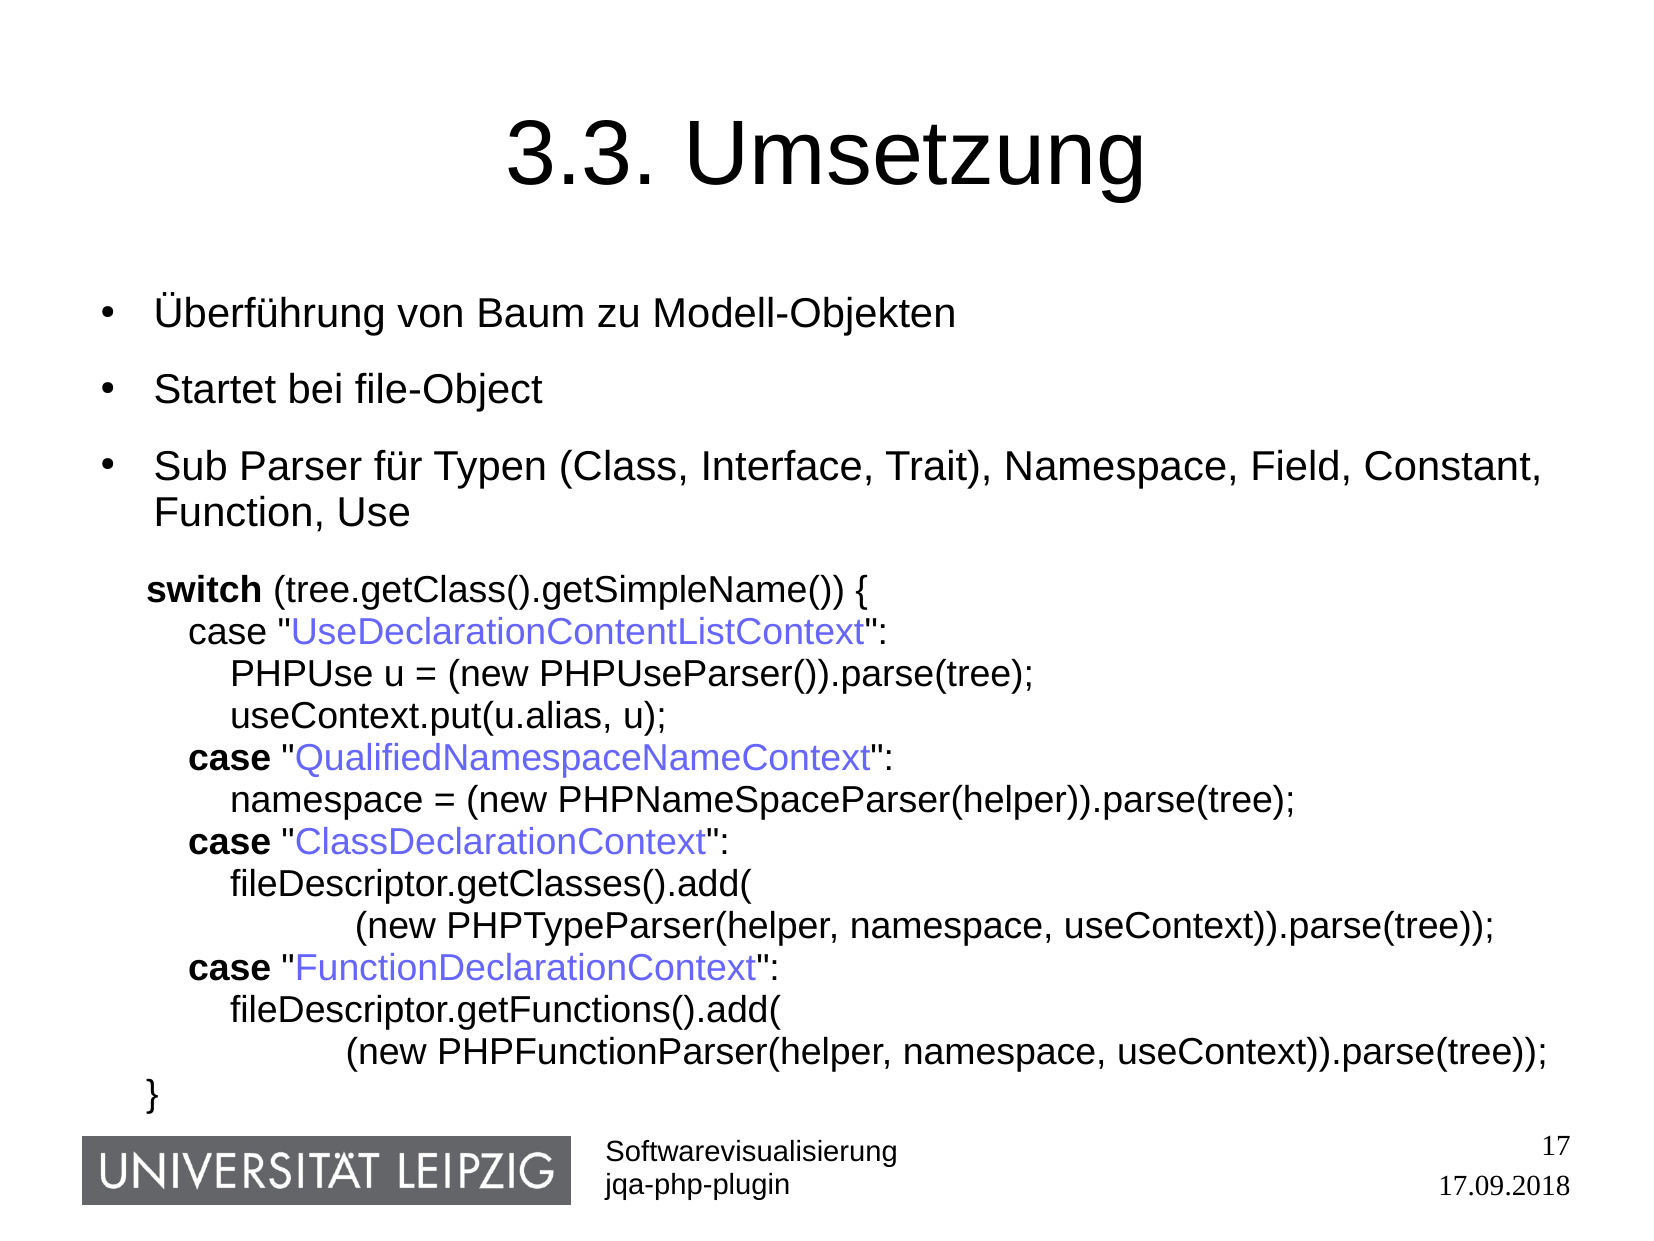

# 3.3. Umsetzung
Überführung von Baum zu Modell-Objekten
Startet bei file-Object
Sub Parser für Typen (Class, Interface, Trait), Namespace, Field, Constant, Function, Use
 switch (tree.getClass().getSimpleName()) {
 case "UseDeclarationContentListContext":
 PHPUse u = (new PHPUseParser()).parse(tree);
 useContext.put(u.alias, u);
 case "QualifiedNamespaceNameContext":
 namespace = (new PHPNameSpaceParser(helper)).parse(tree);
 case "ClassDeclarationContext":
 fileDescriptor.getClasses().add(
 (new PHPTypeParser(helper, namespace, useContext)).parse(tree));
 case "FunctionDeclarationContext":
 fileDescriptor.getFunctions().add(
 (new PHPFunctionParser(helper, namespace, useContext)).parse(tree));
 }
17
17.09.2018